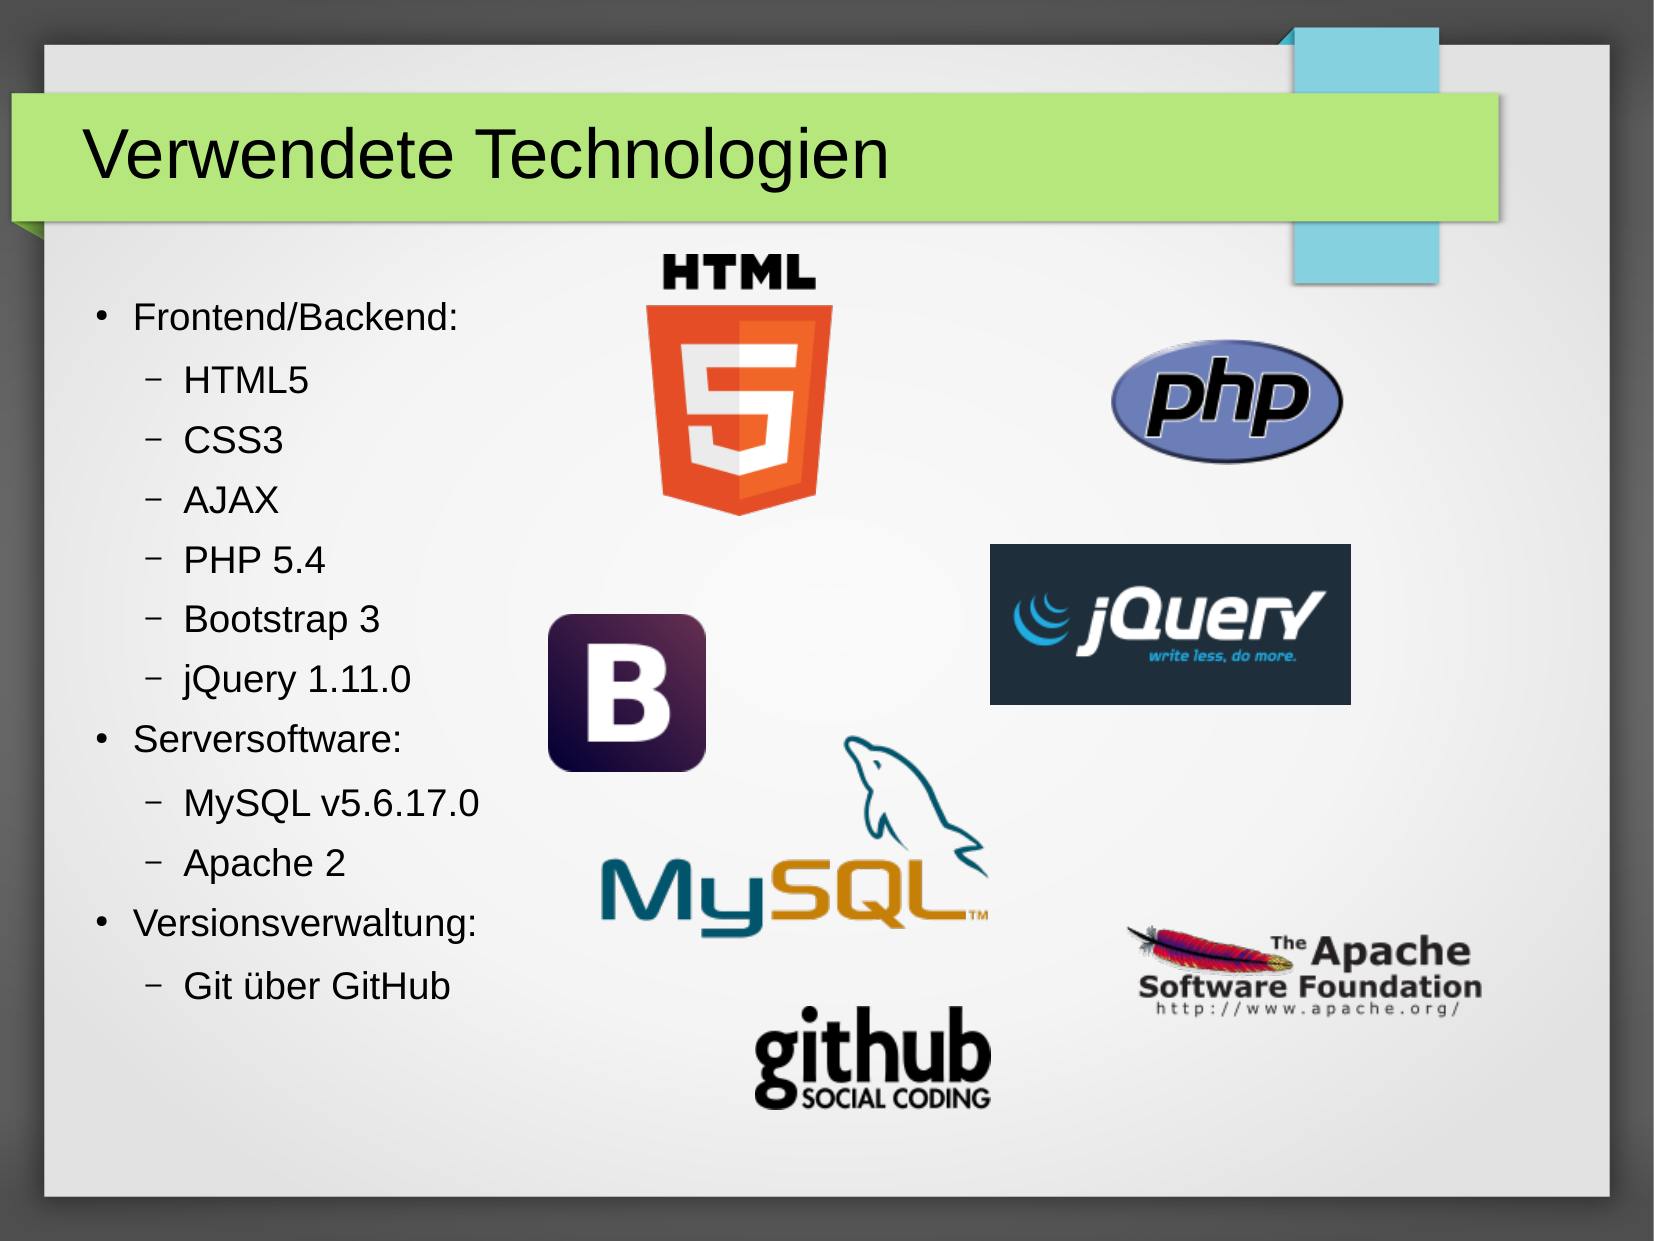

# Verwendete Technologien
Frontend/Backend:
HTML5
CSS3
AJAX
PHP 5.4
Bootstrap 3
jQuery 1.11.0
Serversoftware:
MySQL v5.6.17.0
Apache 2
Versionsverwaltung:
Git über GitHub